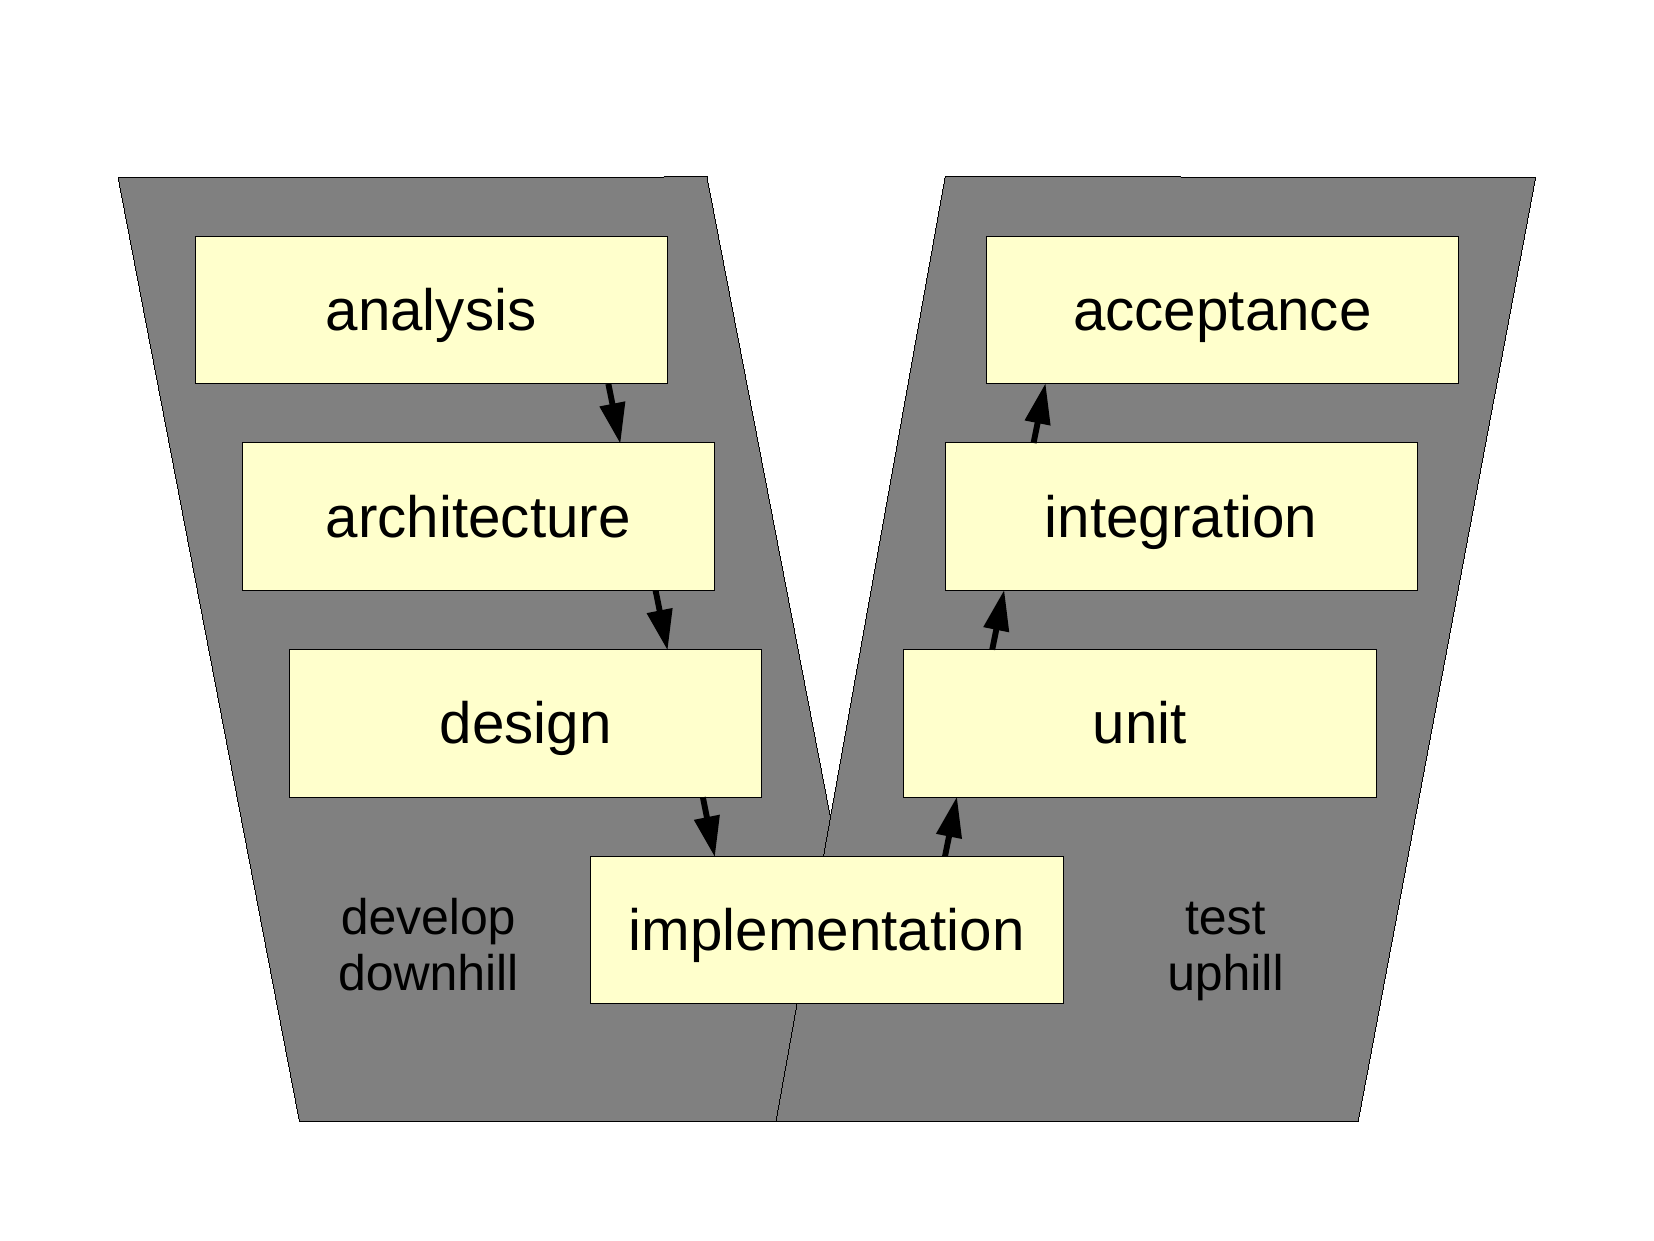

analysis
acceptance
architecture
integration
design
unit
develop
downhill
test
uphill
implementation